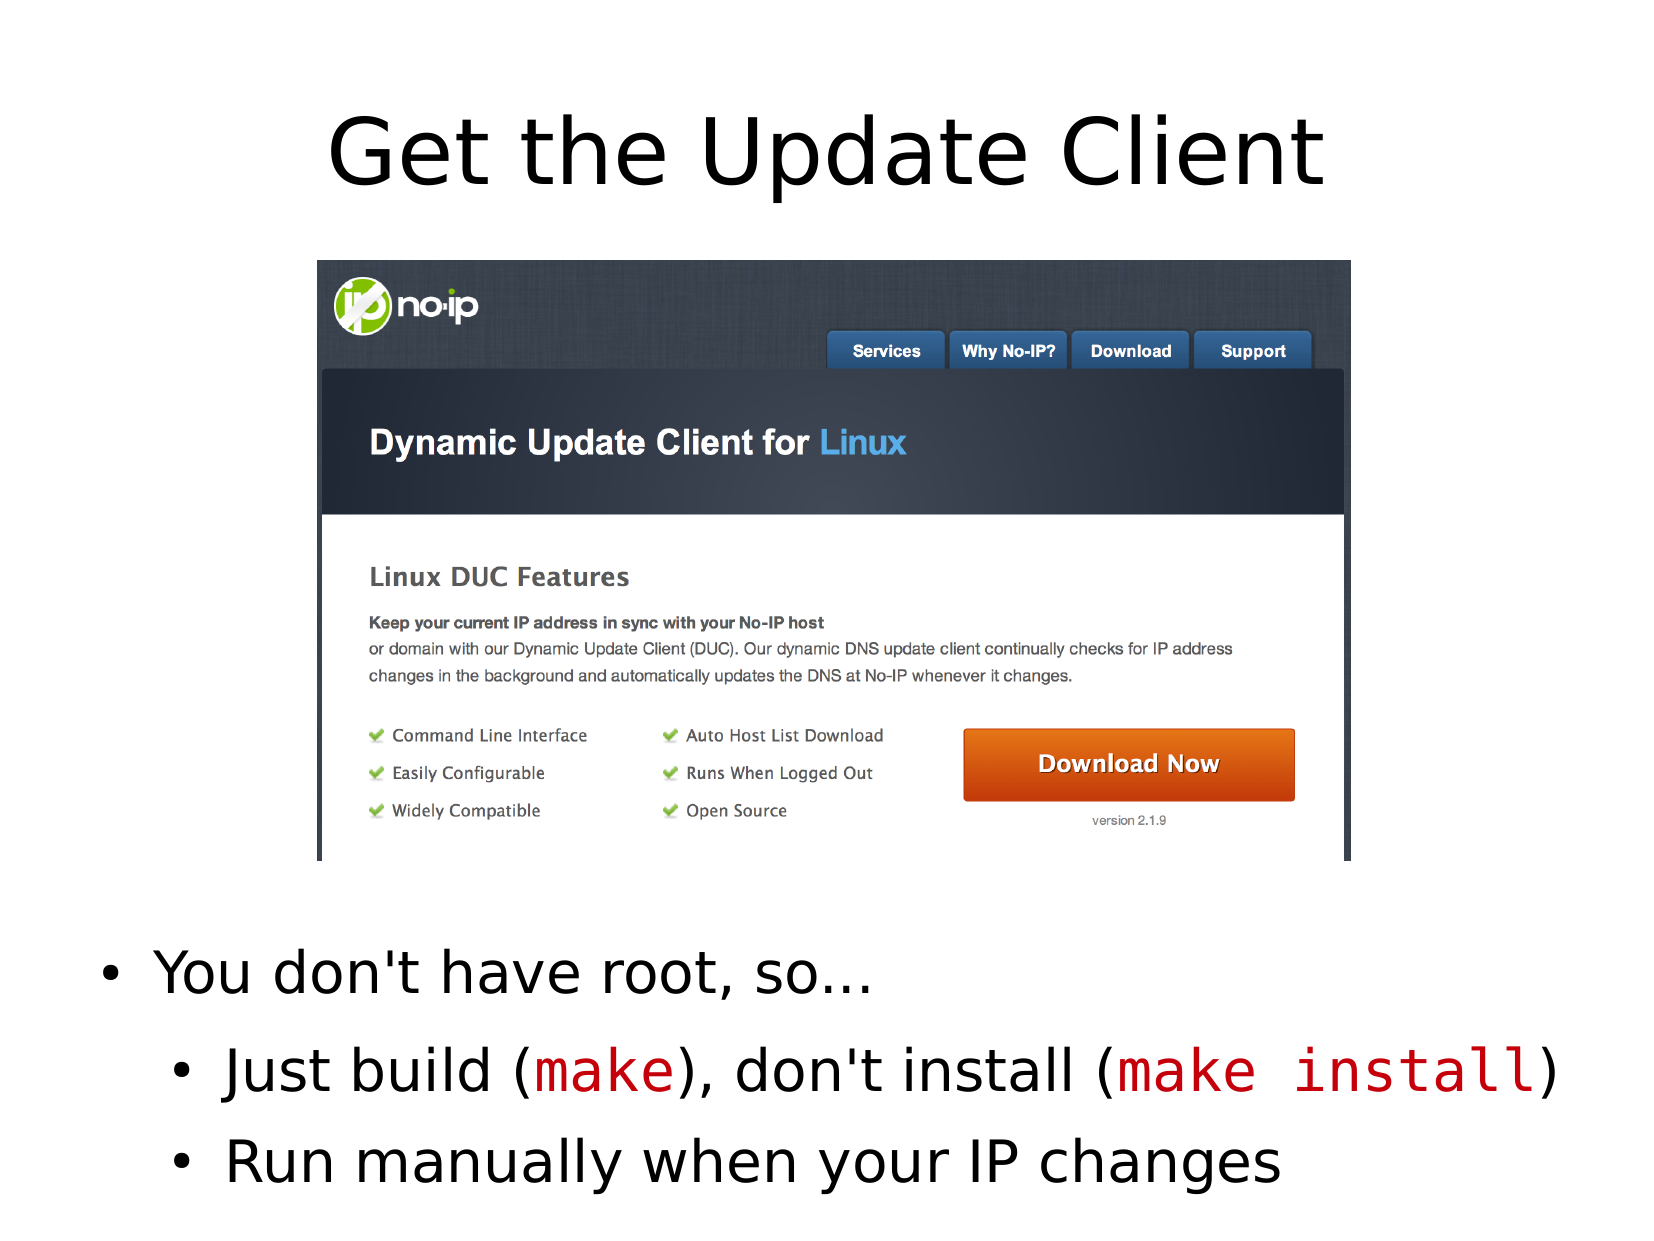

# Get the Update Client
You don't have root, so...
Just build (make), don't install (make install)
Run manually when your IP changes